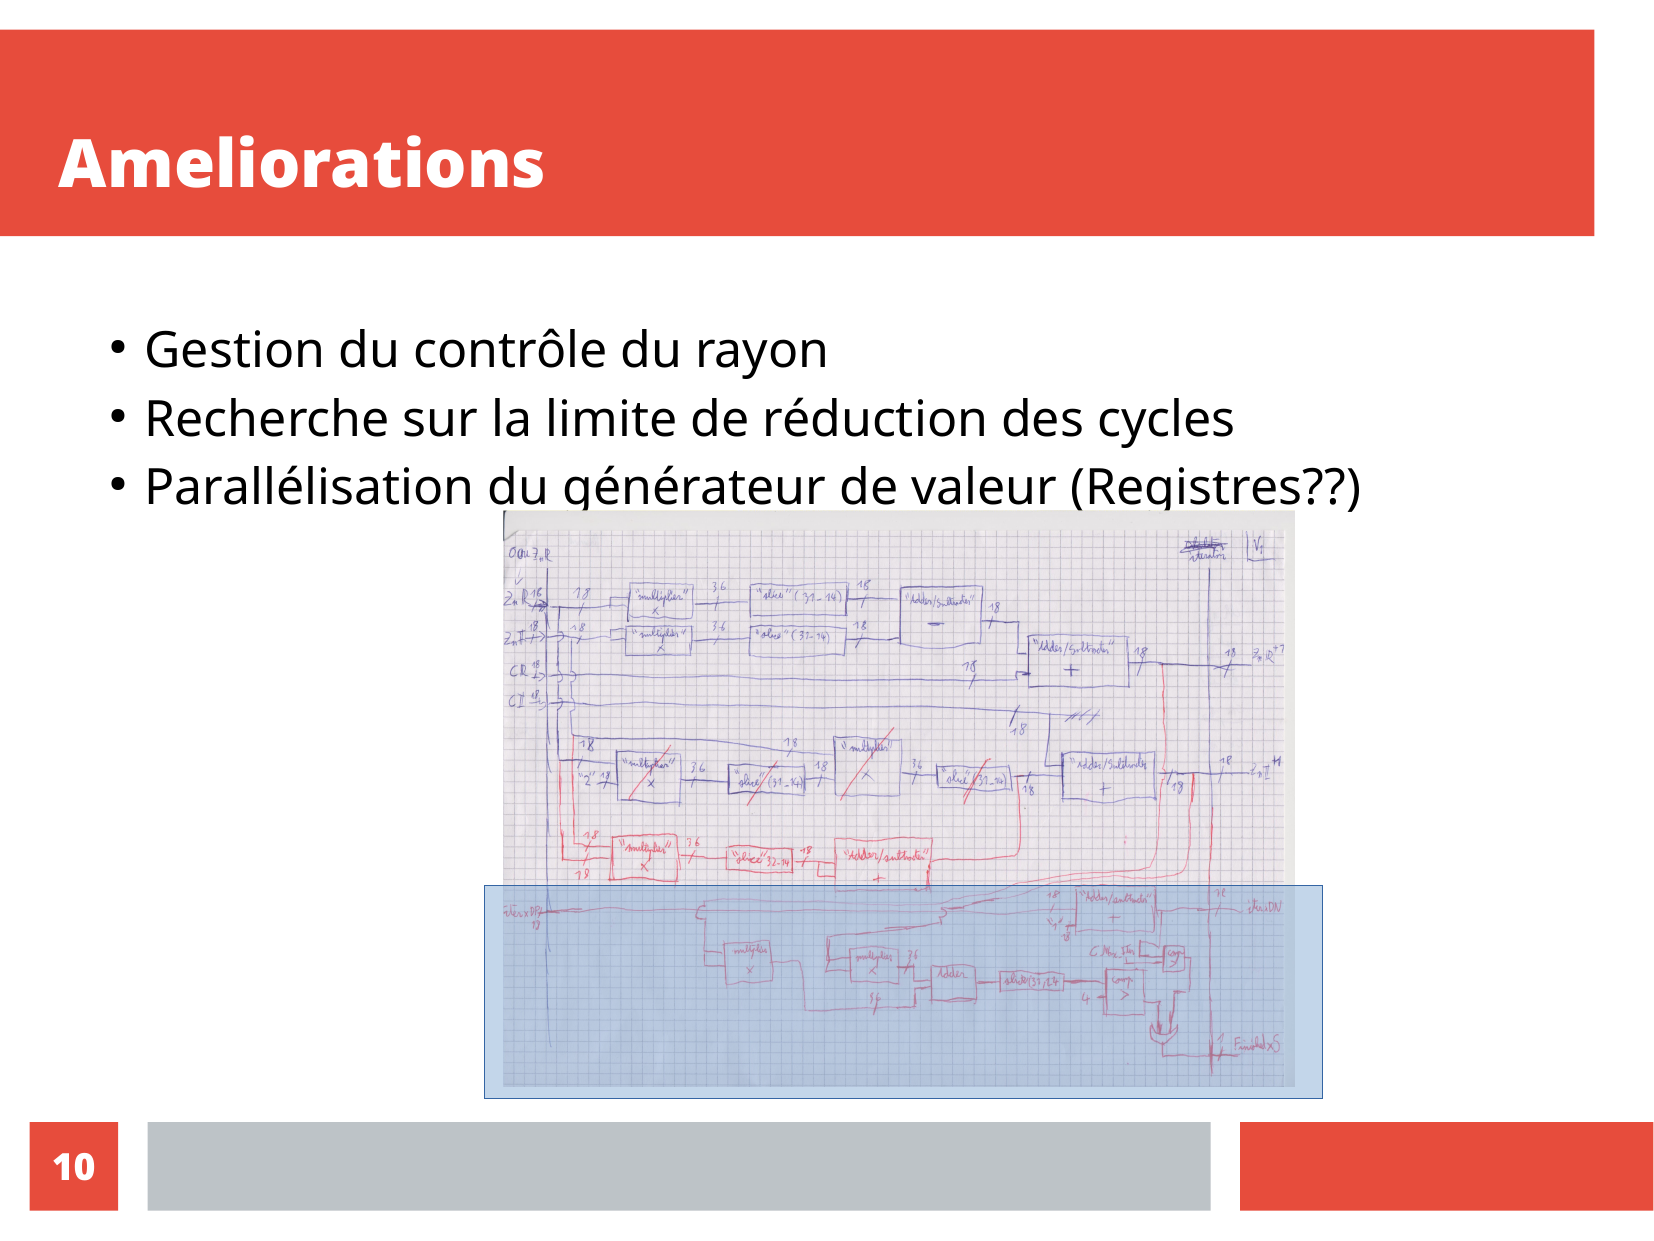

# Ameliorations
Gestion du contrôle du rayon
Recherche sur la limite de réduction des cycles
Parallélisation du générateur de valeur (Registres??)
10